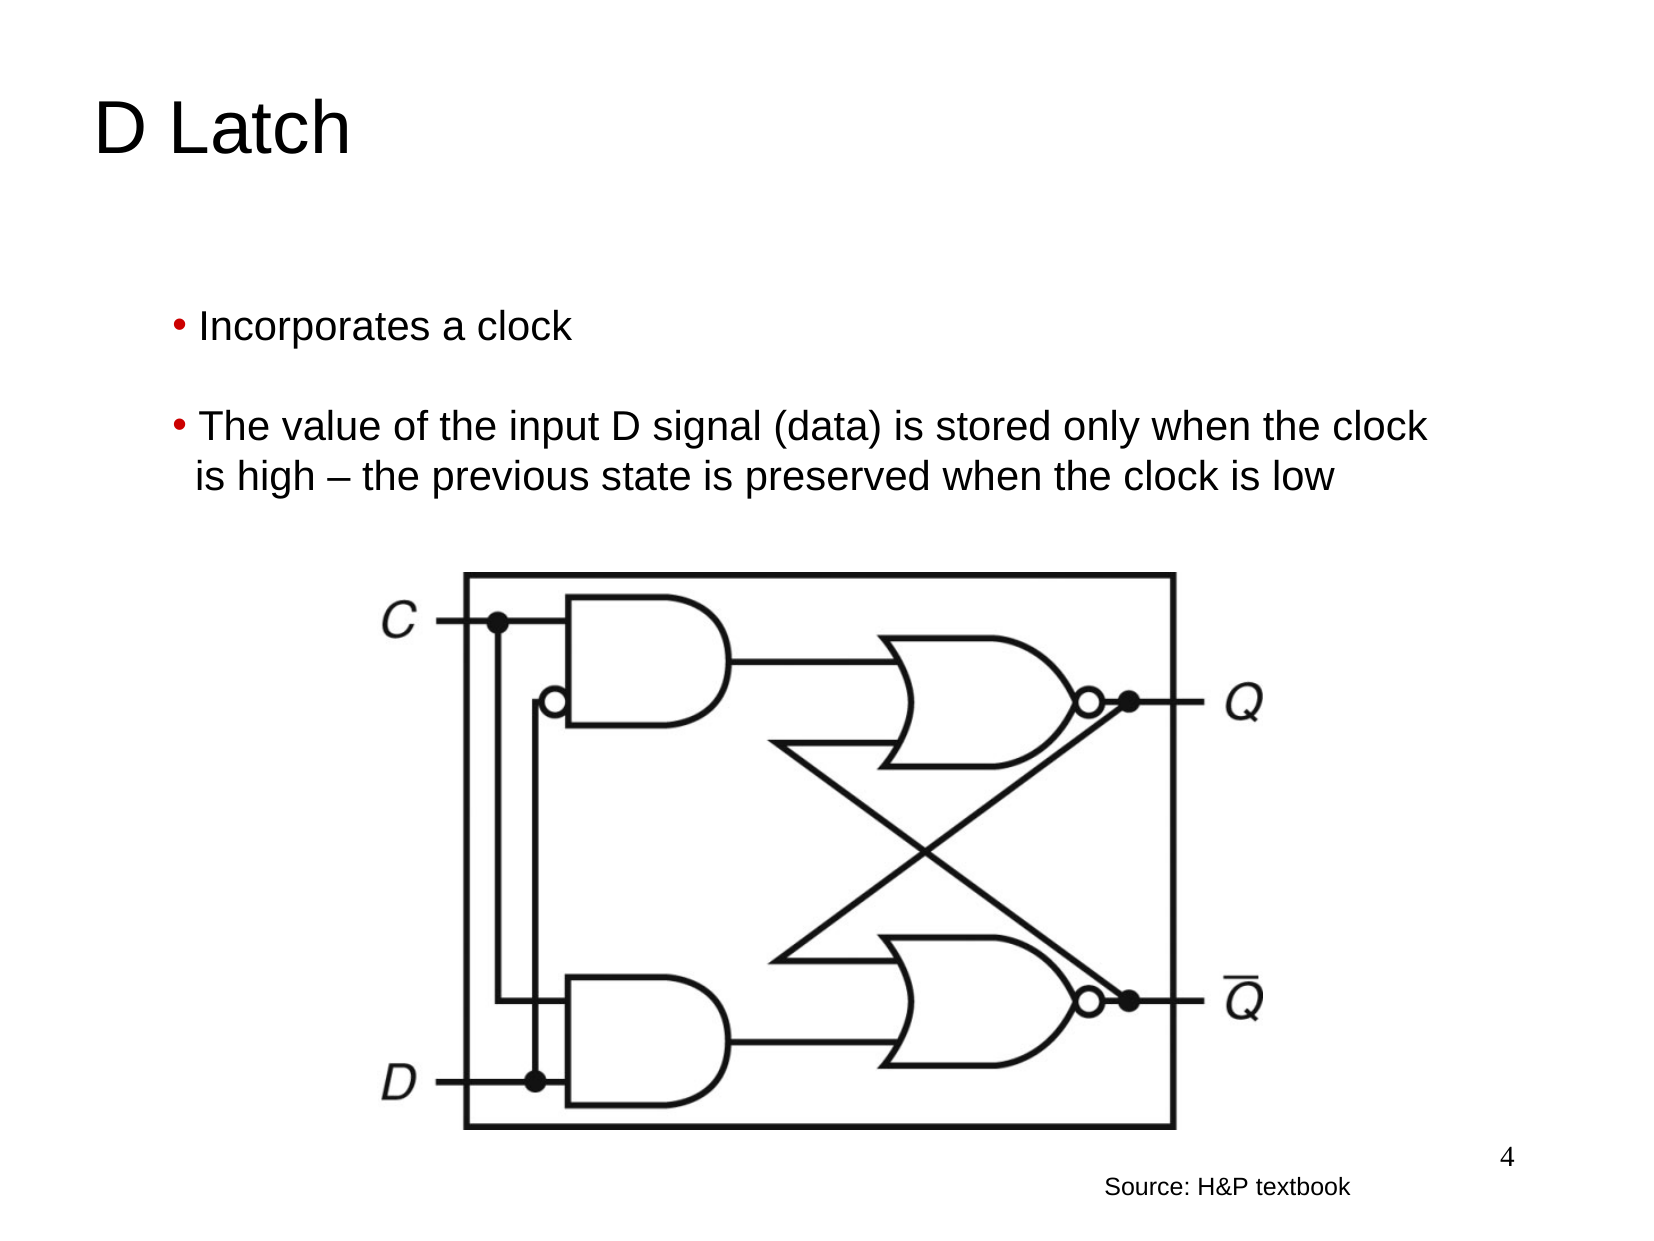

D Latch
 Incorporates a clock
 The value of the input D signal (data) is stored only when the clock
 is high – the previous state is preserved when the clock is low
Source: H&P textbook